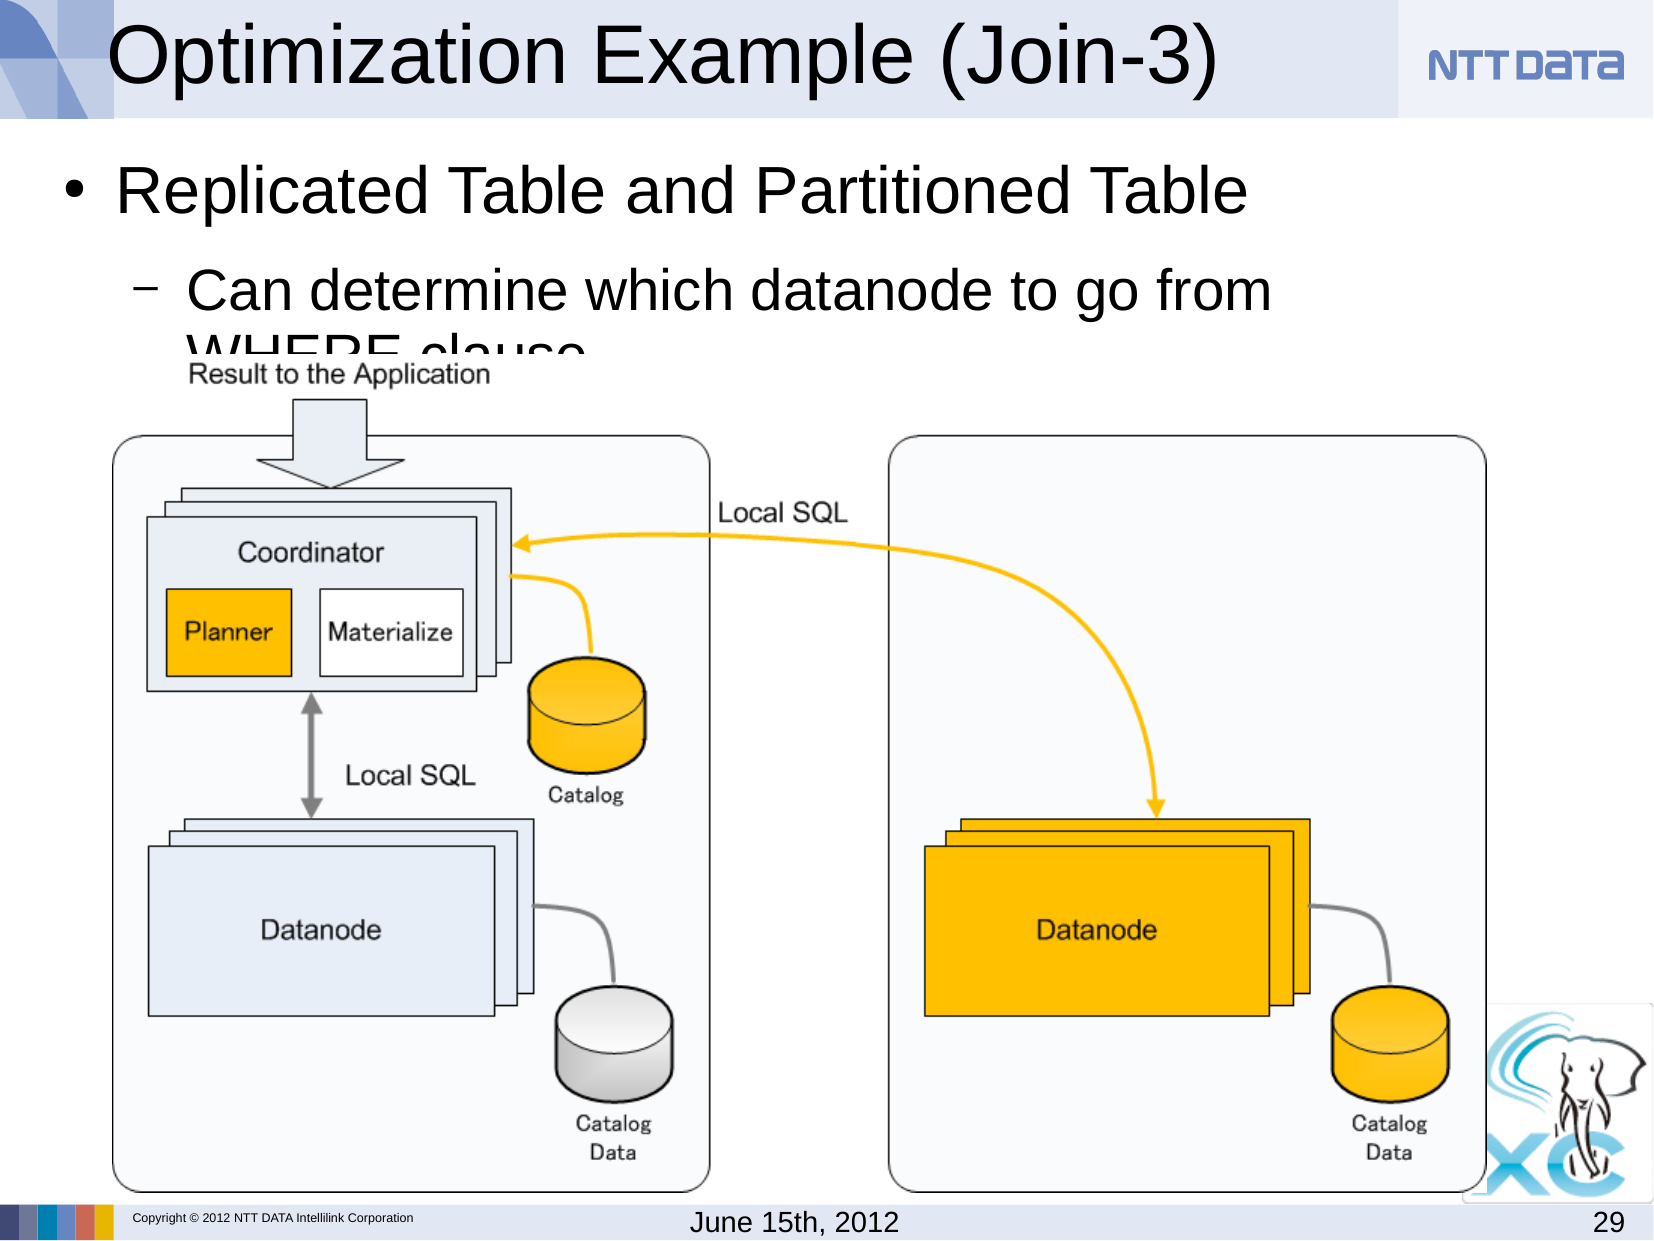

# Optimization Example (Join-3)
Replicated Table and Partitioned Table
Can determine which datanode to go from WHERE clause
June 15th, 2012
29